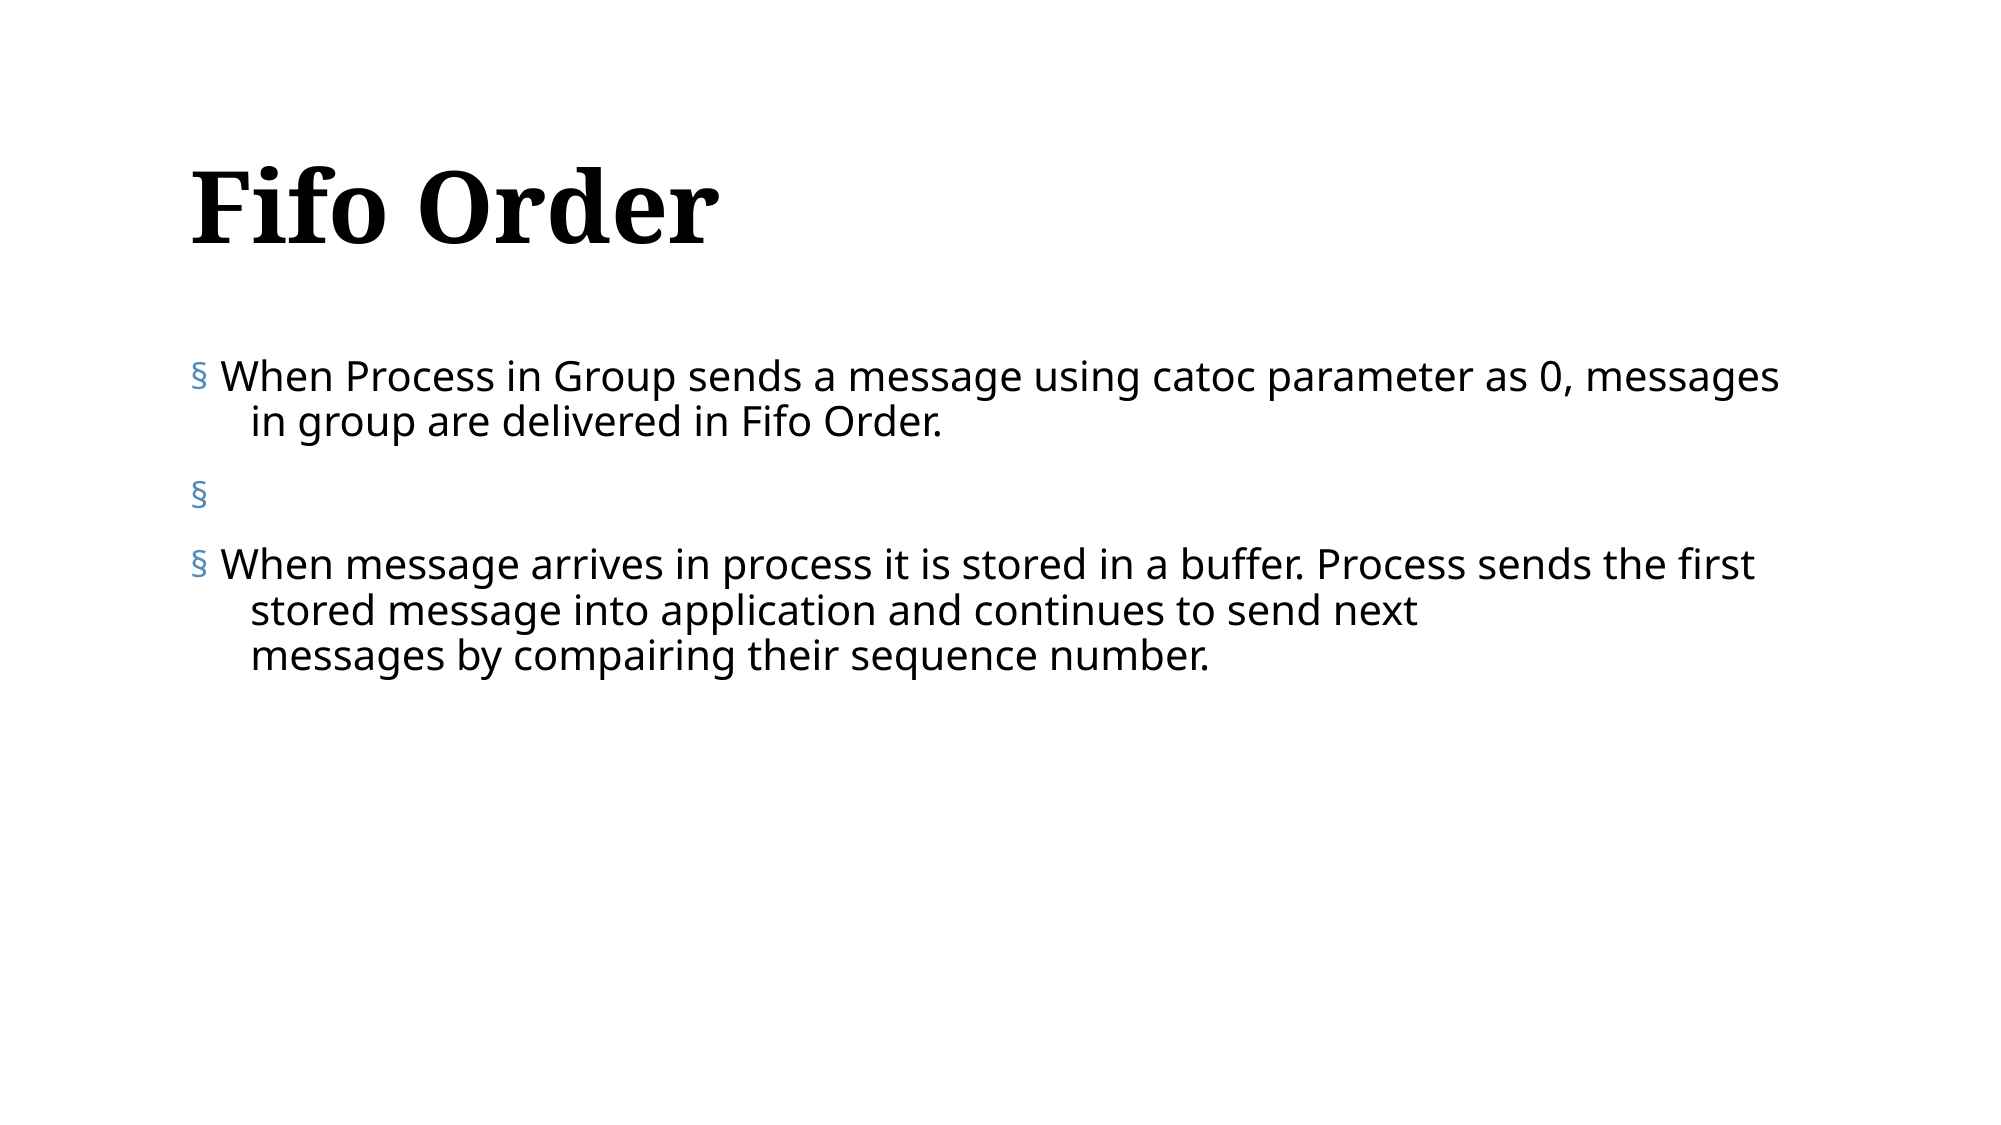

# Fifo Order
When Process in Group sends a message using catoc parameter as 0, messages in group are delivered in Fifo Order.
When message arrives in process it is stored in a buffer. Process sends the first stored message into application and continues to send next messages by compairing their sequence number.